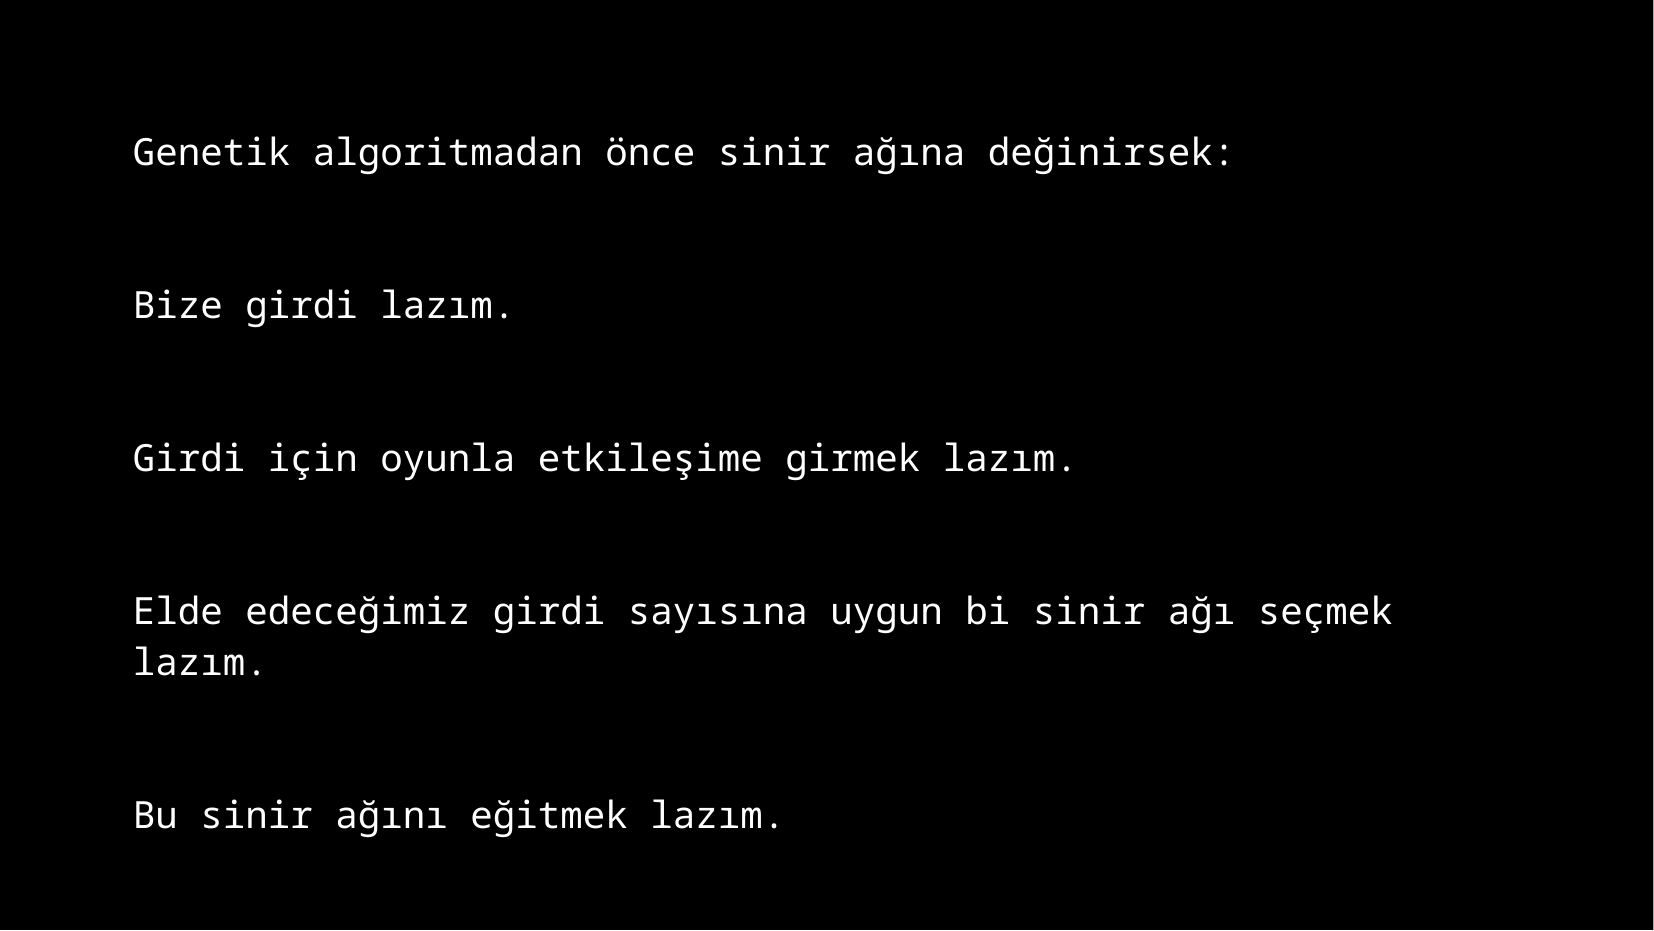

Genetik algoritmadan önce sinir ağına değinirsek:
Bize girdi lazım.
Girdi için oyunla etkileşime girmek lazım.
Elde edeceğimiz girdi sayısına uygun bi sinir ağı seçmek lazım.
Bu sinir ağını eğitmek lazım.
Sinir ağından çıkacak çıktıları oyuna vermek lazım.